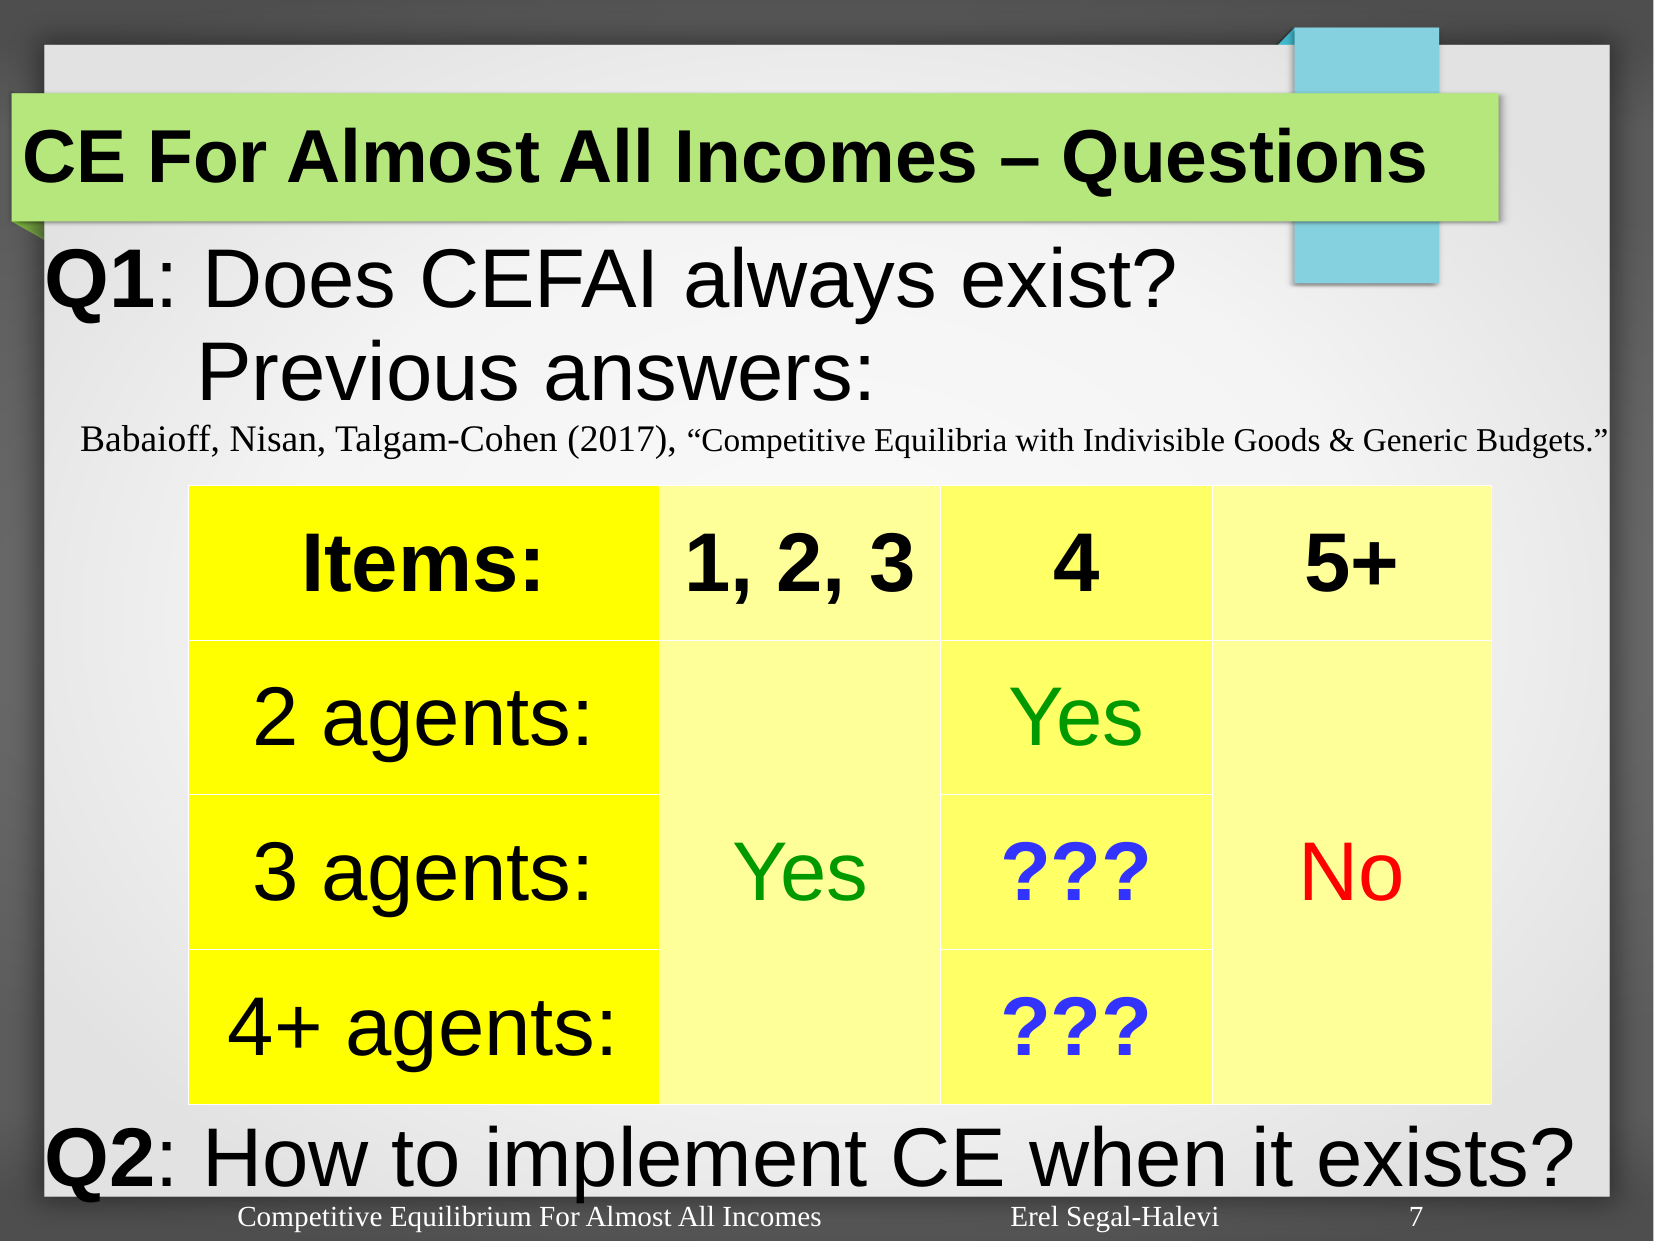

# CE For Almost All Incomes – Questions
Q1: Does CEFAI always exist?
 Previous answers:
Babaioff, Nisan, Talgam-Cohen (2017), “Competitive Equilibria with Indivisible Goods & Generic Budgets.”
Q2: How to implement CE when it exists?
| Items: | 1, 2, 3 | 4 | 5+ |
| --- | --- | --- | --- |
| 2 agents: | Yes | Yes | No |
| 3 agents: | | ??? | |
| 4+ agents: | | ??? | |